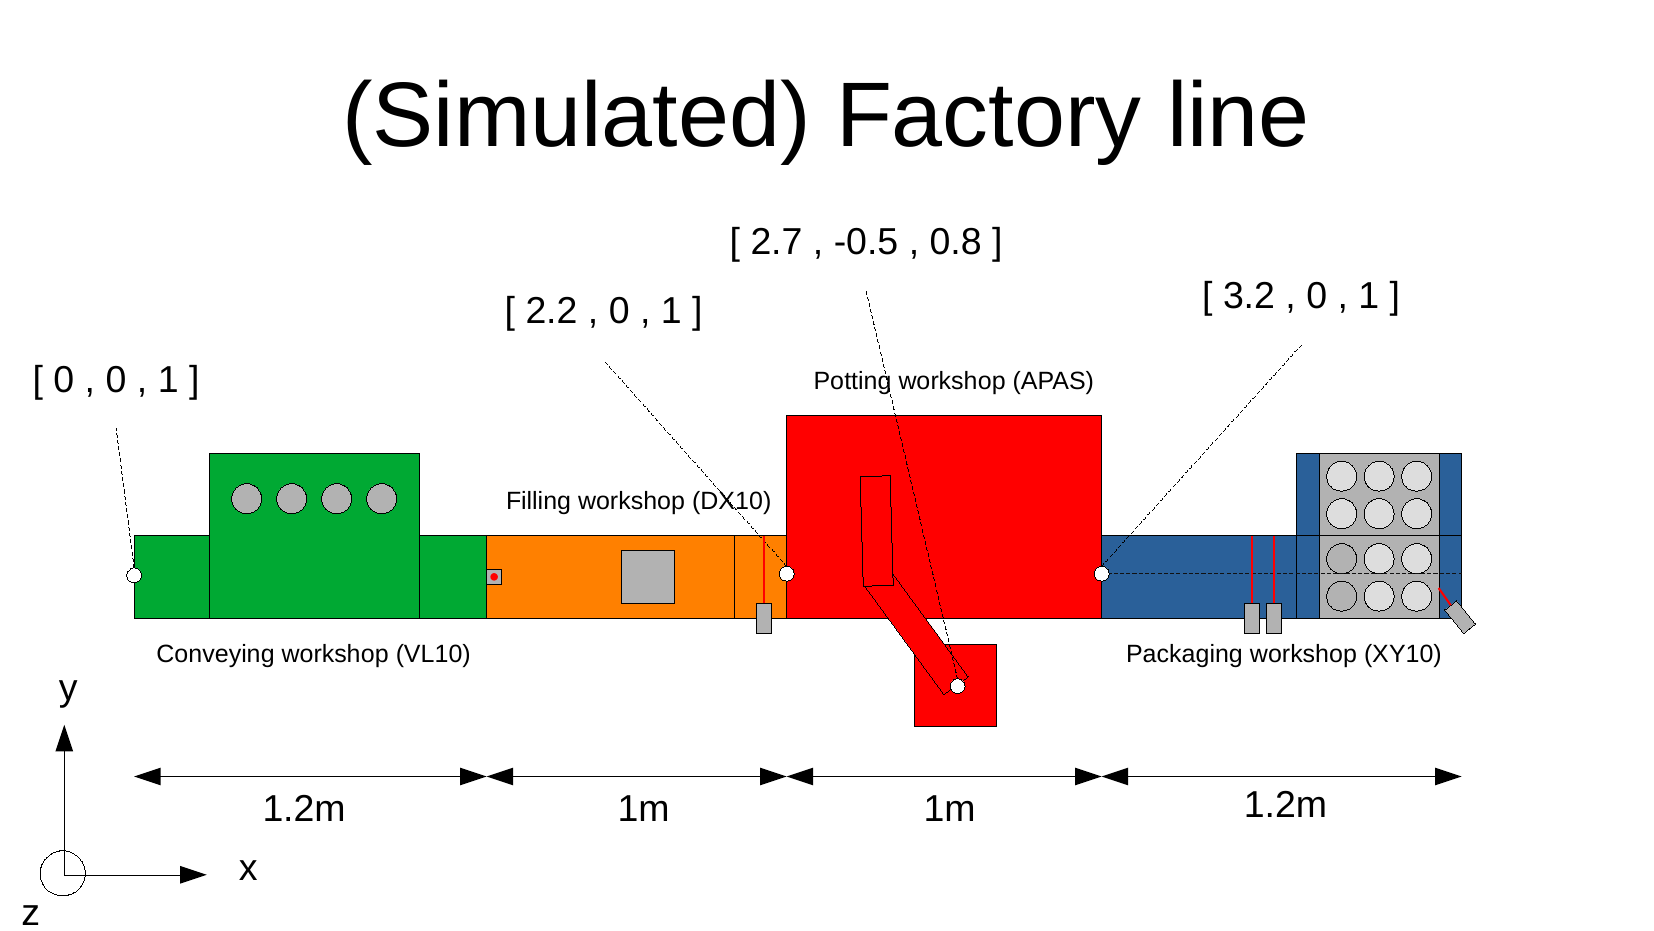

# (Simulated) Factory line
[ 2.7 , -0.5 , 0.8 ]
[ 3.2 , 0 , 1 ]
[ 2.2 , 0 , 1 ]
[ 0 , 0 , 1 ]
Potting workshop (APAS)
Filling workshop (DX10)
Packaging workshop (XY10)
Conveying workshop (VL10)
y
x
z
1.2m
1.2m
1m
1m